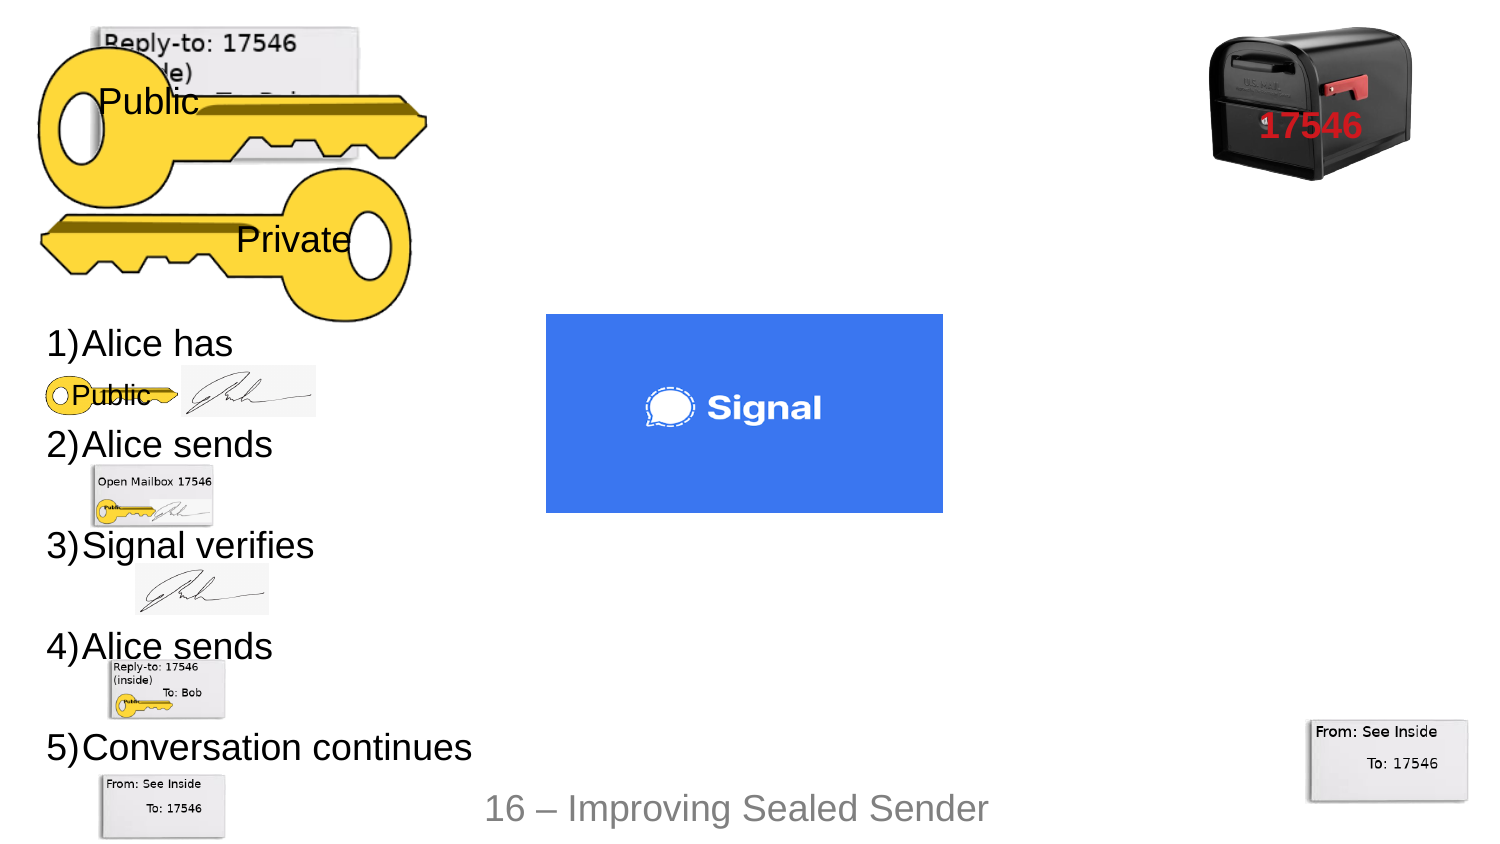

17546
Public
 Private
Alice has
Alice sends
Signal verifies
Alice sends
Conversation continues
Public
16 – Improving Sealed Sender